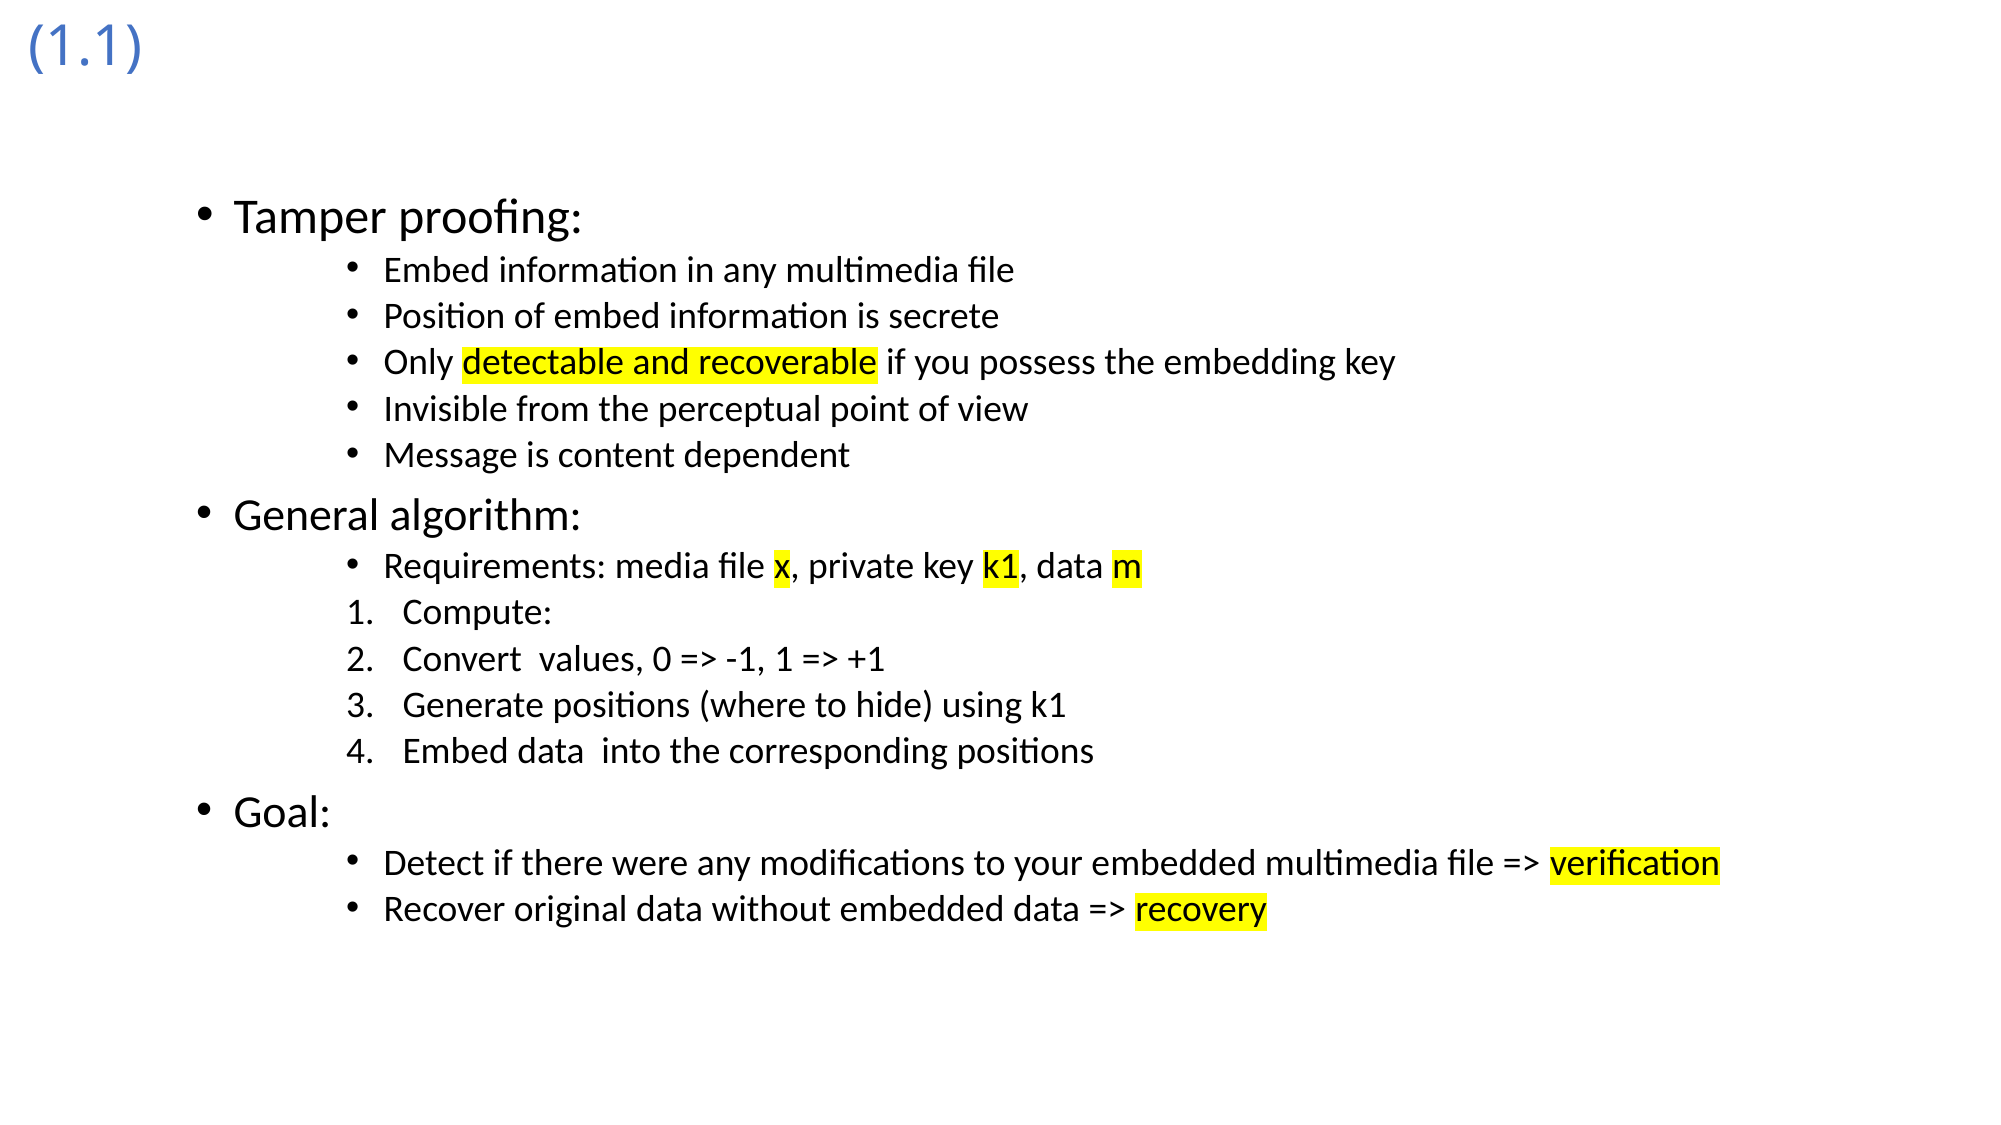

# (1.1)
Tamper proofing:
Embed information in any multimedia file
Position of embed information is secrete
Only detectable and recoverable if you possess the embedding key
Invisible from the perceptual point of view
Message is content dependent
General algorithm:
Requirements: media file x, private key k1, data m
Compute:
Convert values, 0 => -1, 1 => +1
Generate positions (where to hide) using k1
Embed data into the corresponding positions
Goal:
Detect if there were any modifications to your embedded multimedia file => verification
Recover original data without embedded data => recovery